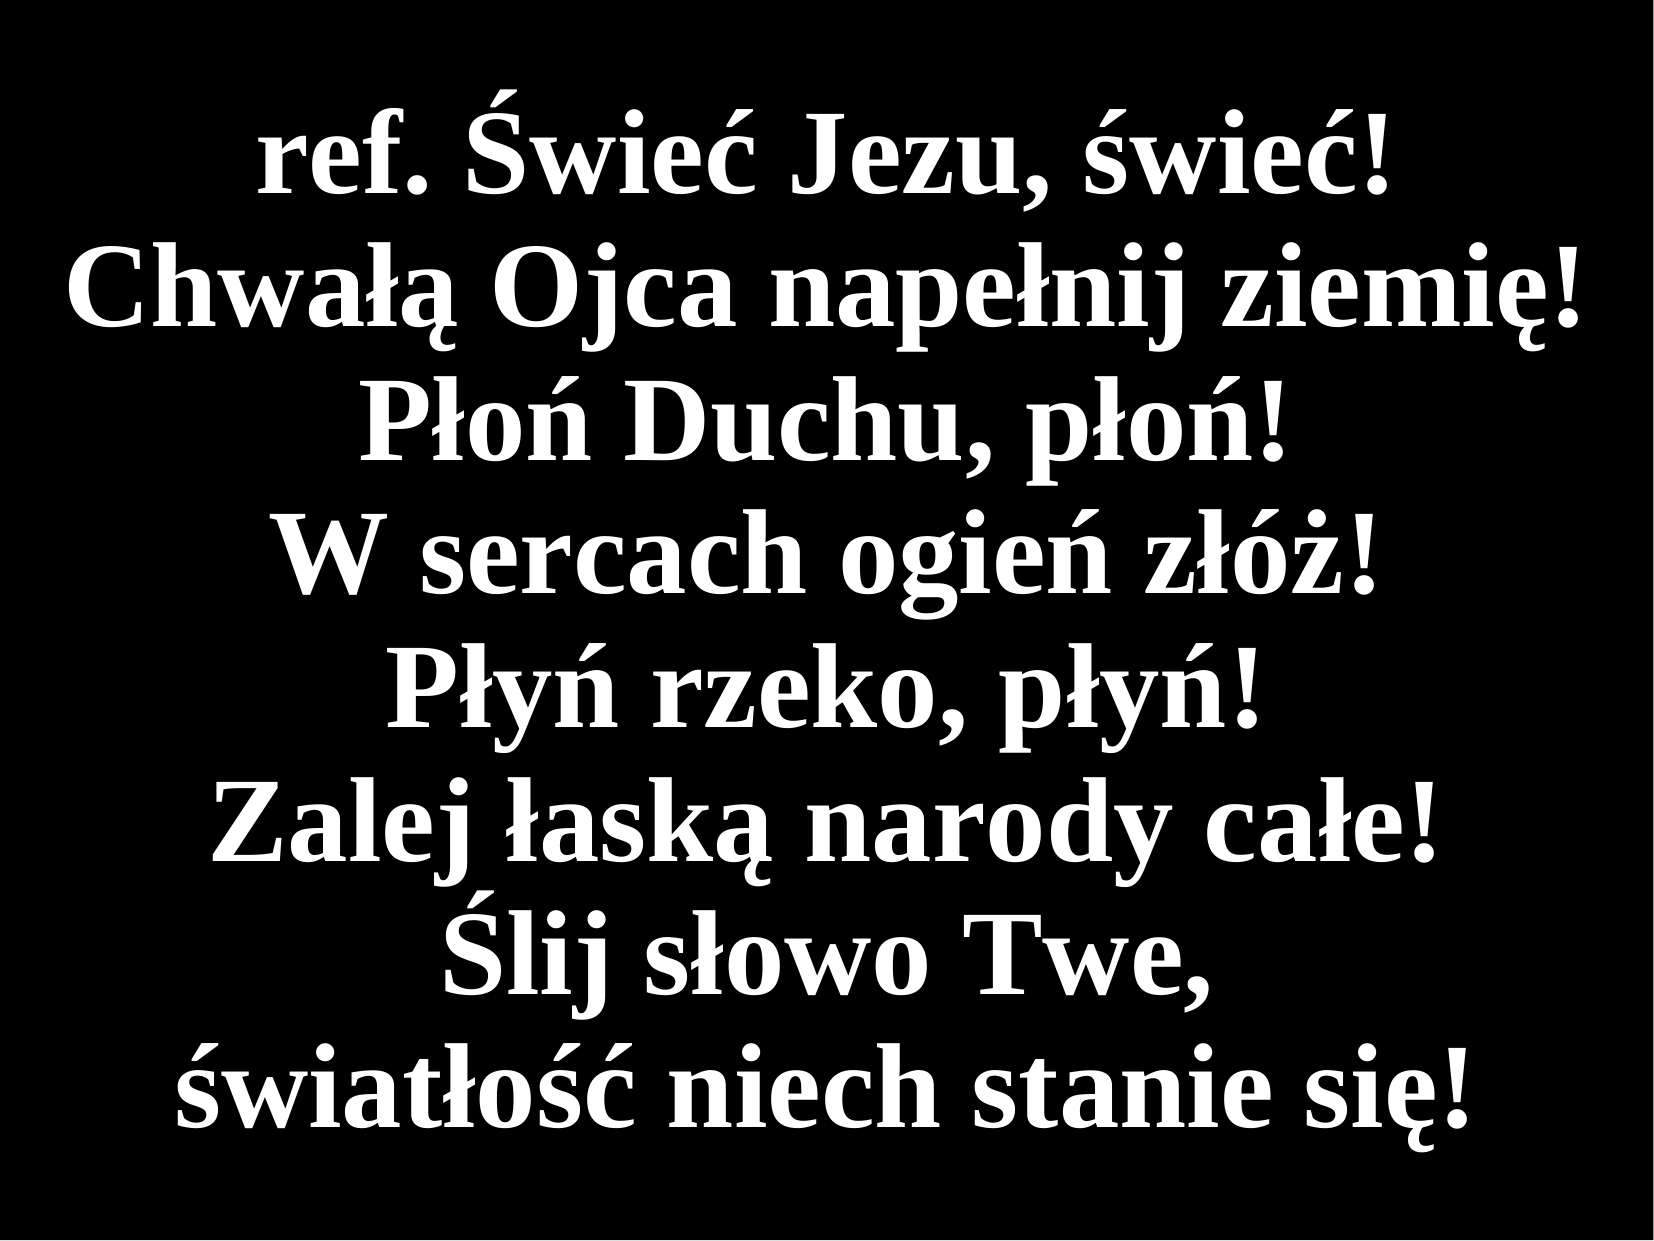

# ref. Świeć Jezu, świeć! Chwałą Ojca napełnij ziemię! Płoń Duchu, płoń! W sercach ogień złóż! Płyń rzeko, płyń! Zalej łaską narody całe! Ślij słowo Twe, światłość niech stanie się!